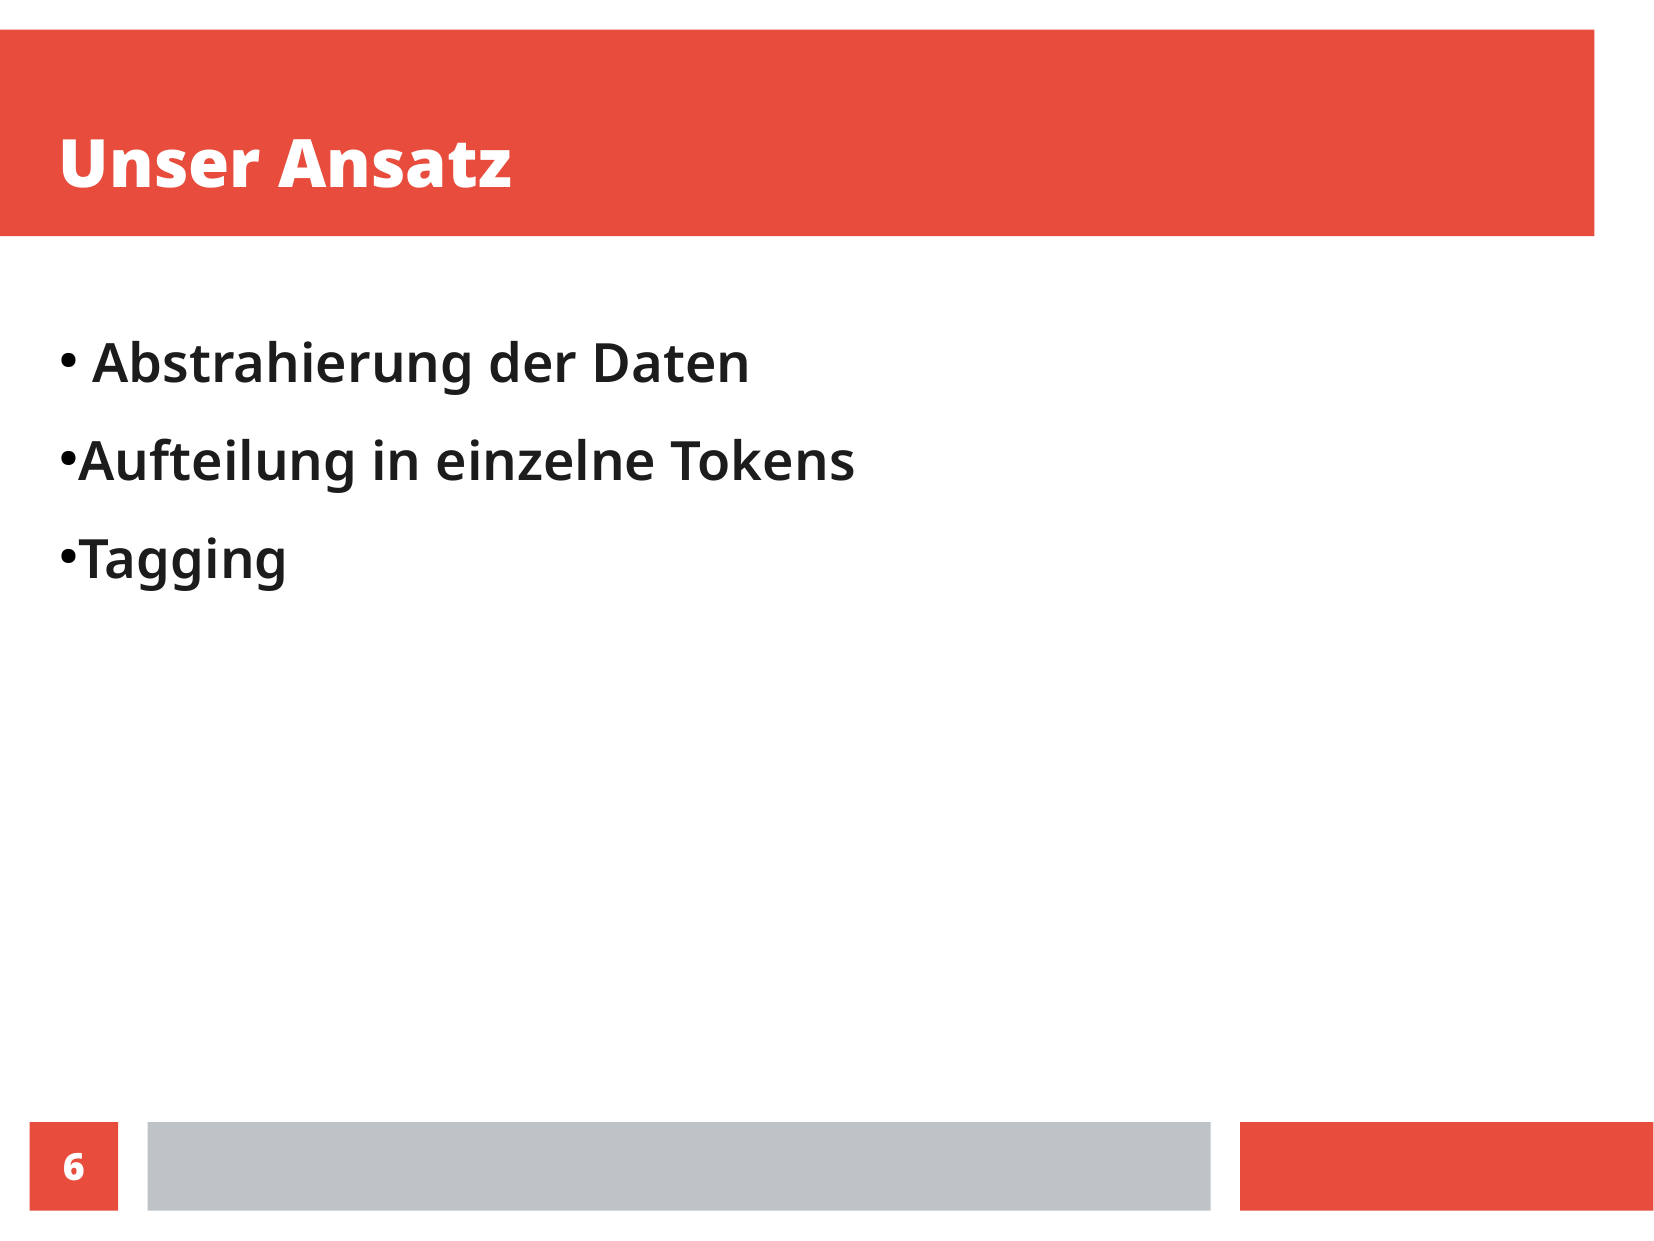

# Unser Ansatz
 Abstrahierung der Daten
Aufteilung in einzelne Tokens
Tagging
6